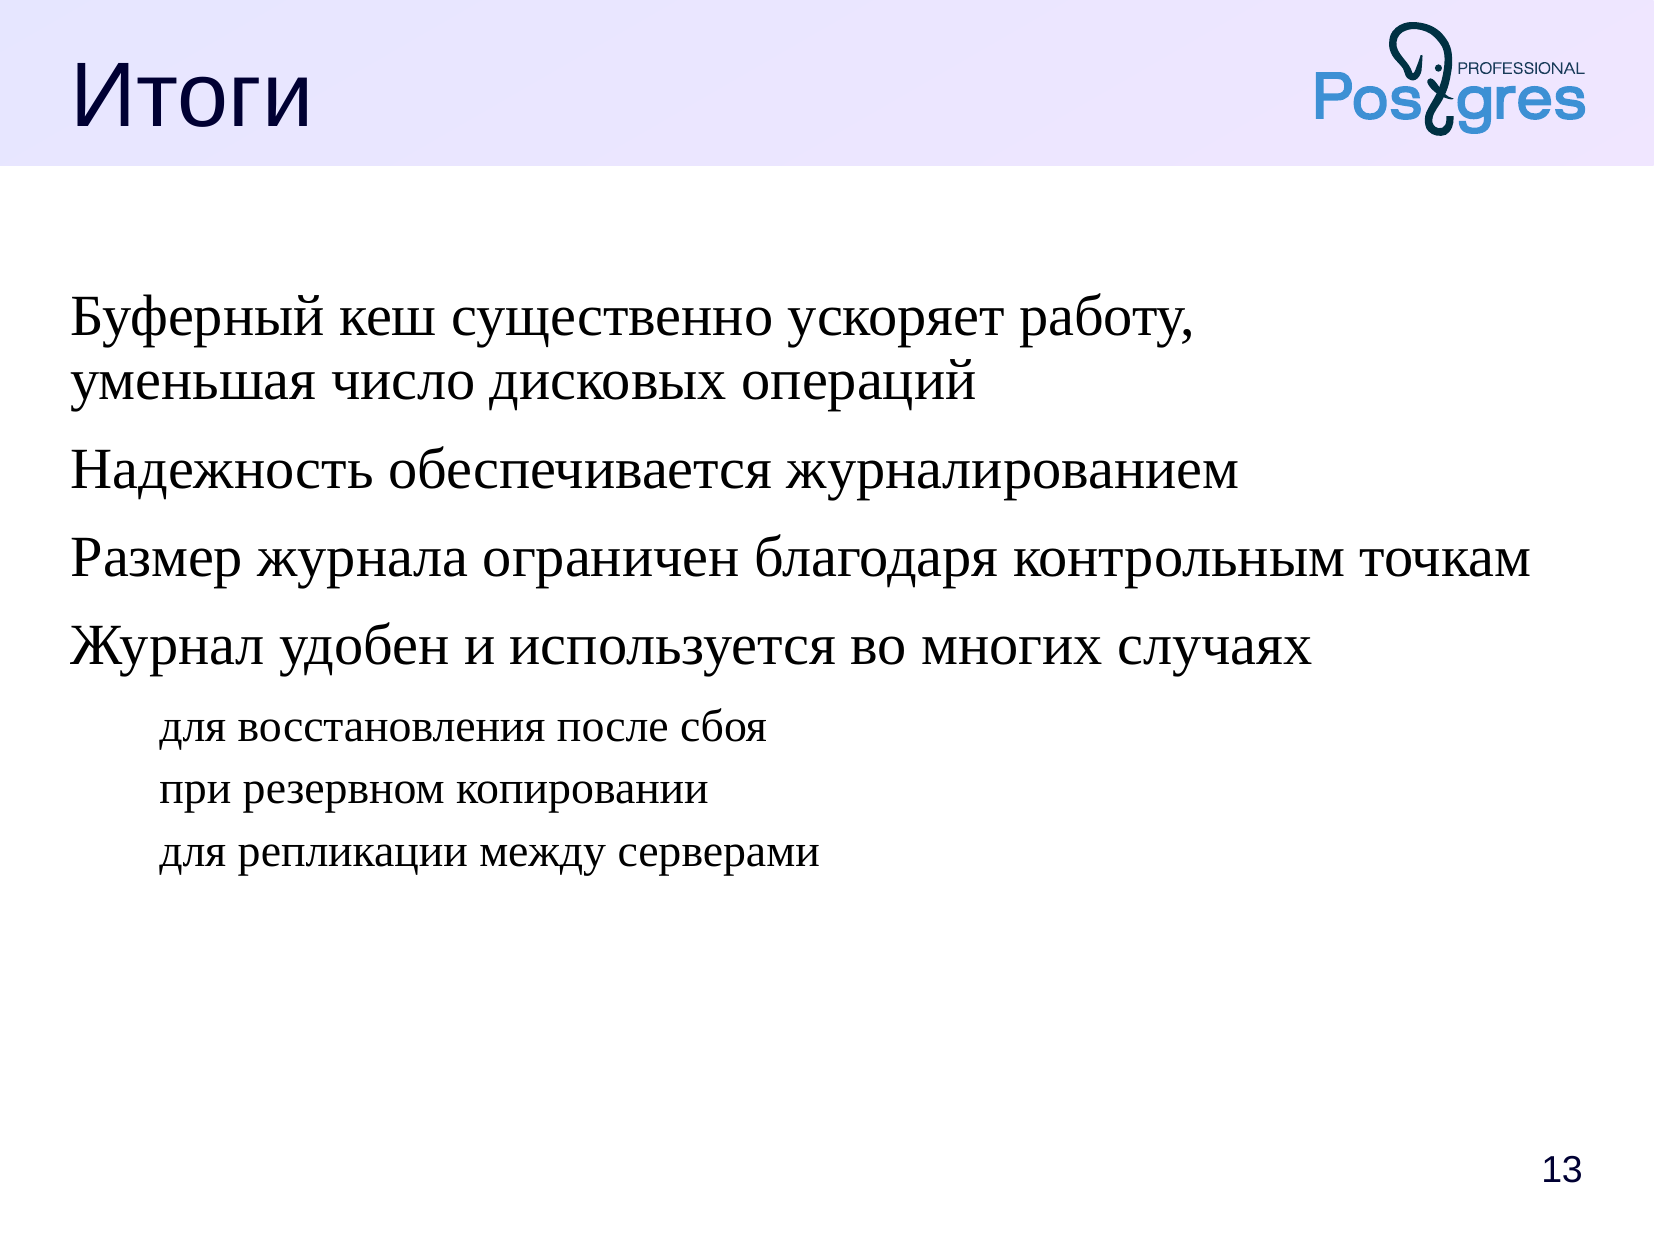

# Итоги
Буферный кеш существенно ускоряет работу,
уменьшая число дисковых операций
Надежность обеспечивается журналированием
Размер журнала ограничен благодаря контрольным точкам
Журнал удобен и используется во многих случаях
для восстановления после сбоя
при резервном копировании
для репликации между серверами